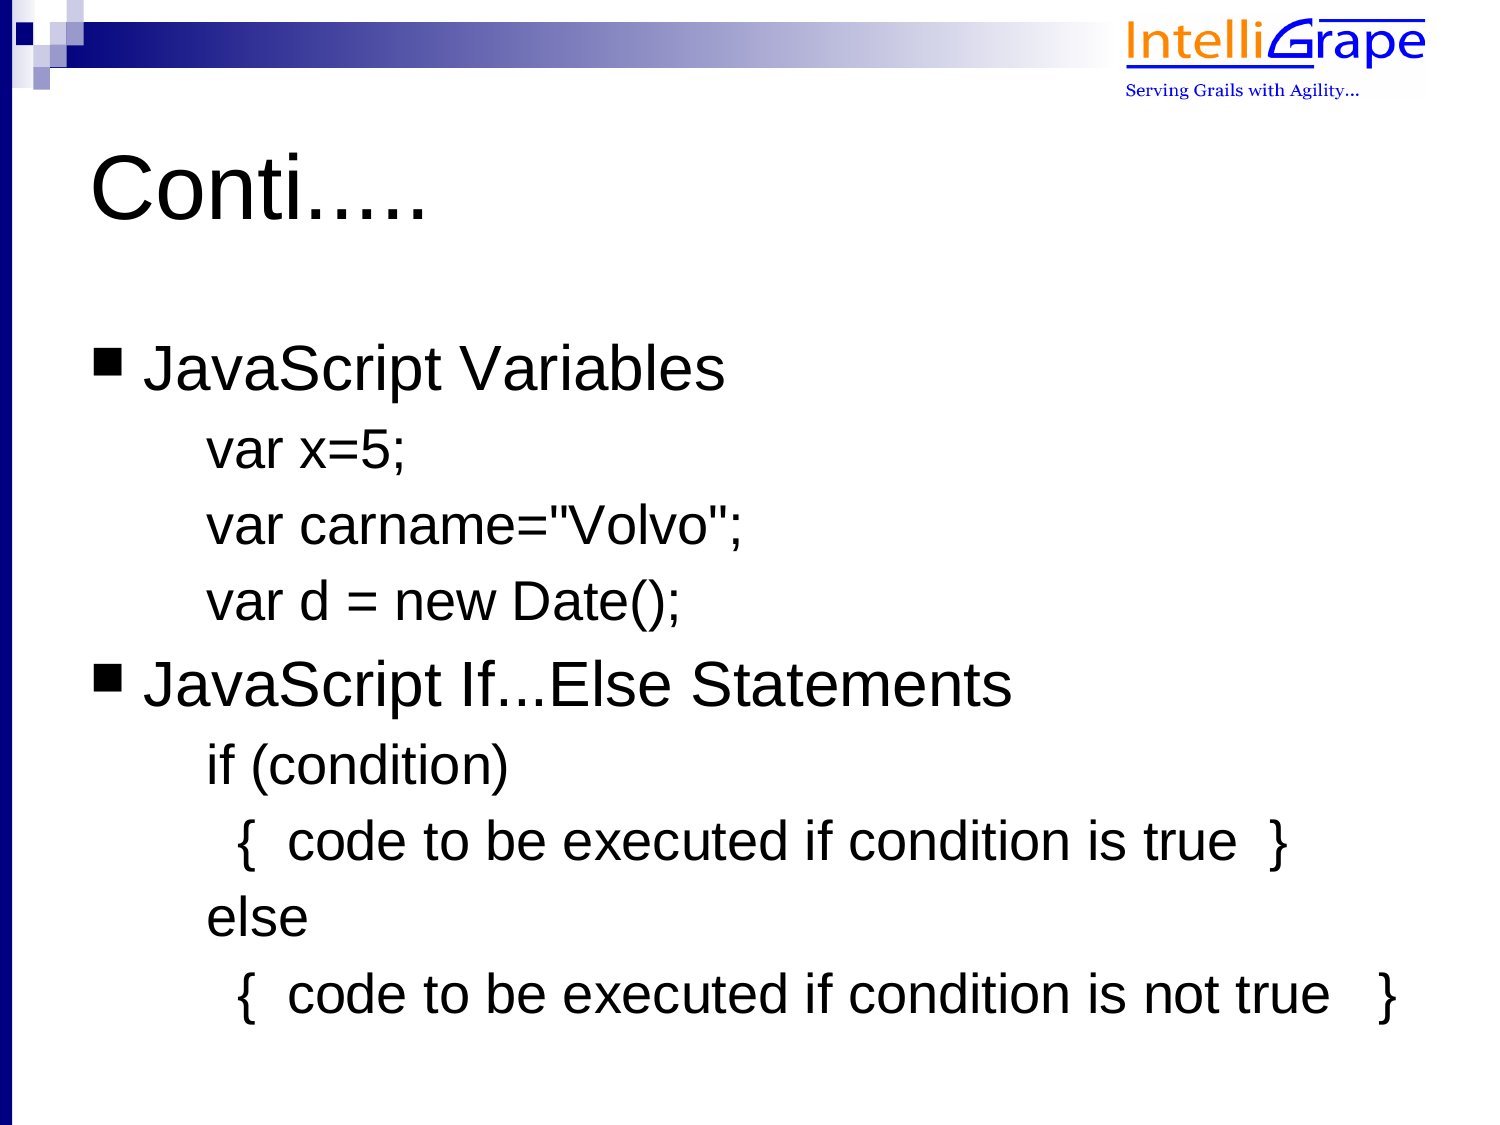

# Conti.....
JavaScript Variables
var x=5;
var carname="Volvo";
var d = new Date();
JavaScript If...Else Statements
if (condition)
 { code to be executed if condition is true }
else
 { code to be executed if condition is not true }